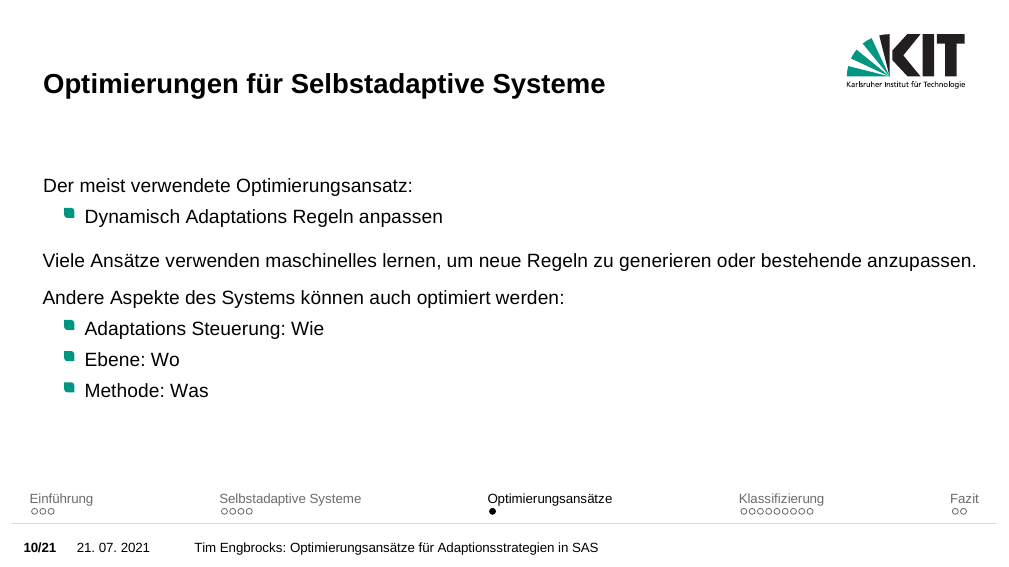

Optimierungen für Selbstadaptive Systeme
Der meist verwendete Optimierungsansatz:
Dynamisch Adaptations Regeln anpassen
Viele Ansätze verwenden maschinelles lernen, um neue Regeln zu generieren oder bestehende anzupassen.
Andere Aspekte des Systems können auch optimiert werden:
Adaptations Steuerung: Wie
Ebene: Wo
Methode: Was
Einführung
Selbstadaptive Systeme
Optimierungsansätze
Klassifizierung
Fazit
10/21
21. 07. 2021
Tim Engbrocks: Optimierungsansätze für Adaptionsstrategien in SAS